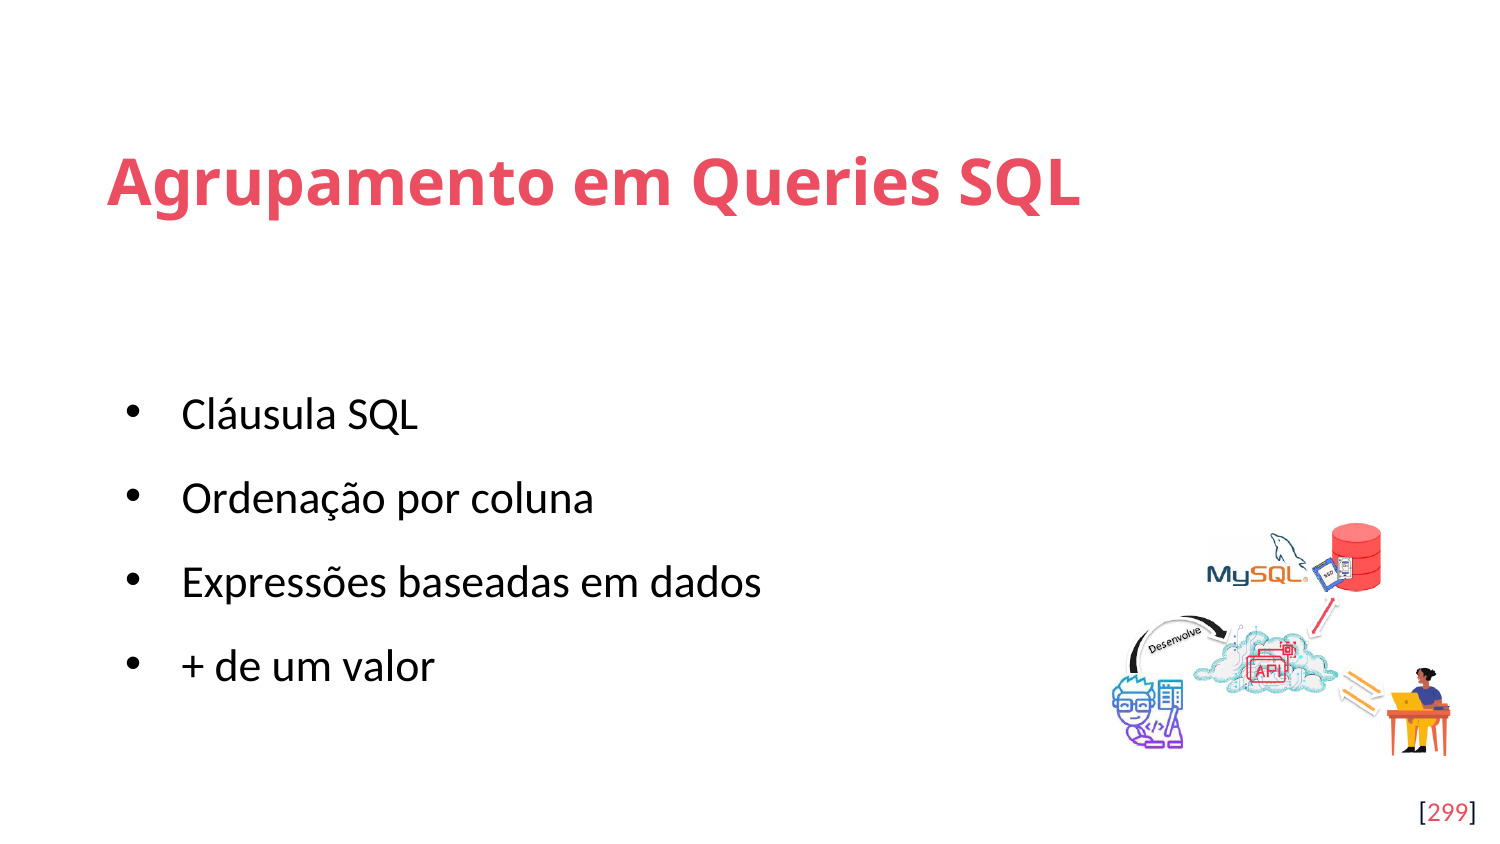

Agrupamento em Queries SQL
Cláusula SQL
Ordenação por coluna
Expressões baseadas em dados
+ de um valor